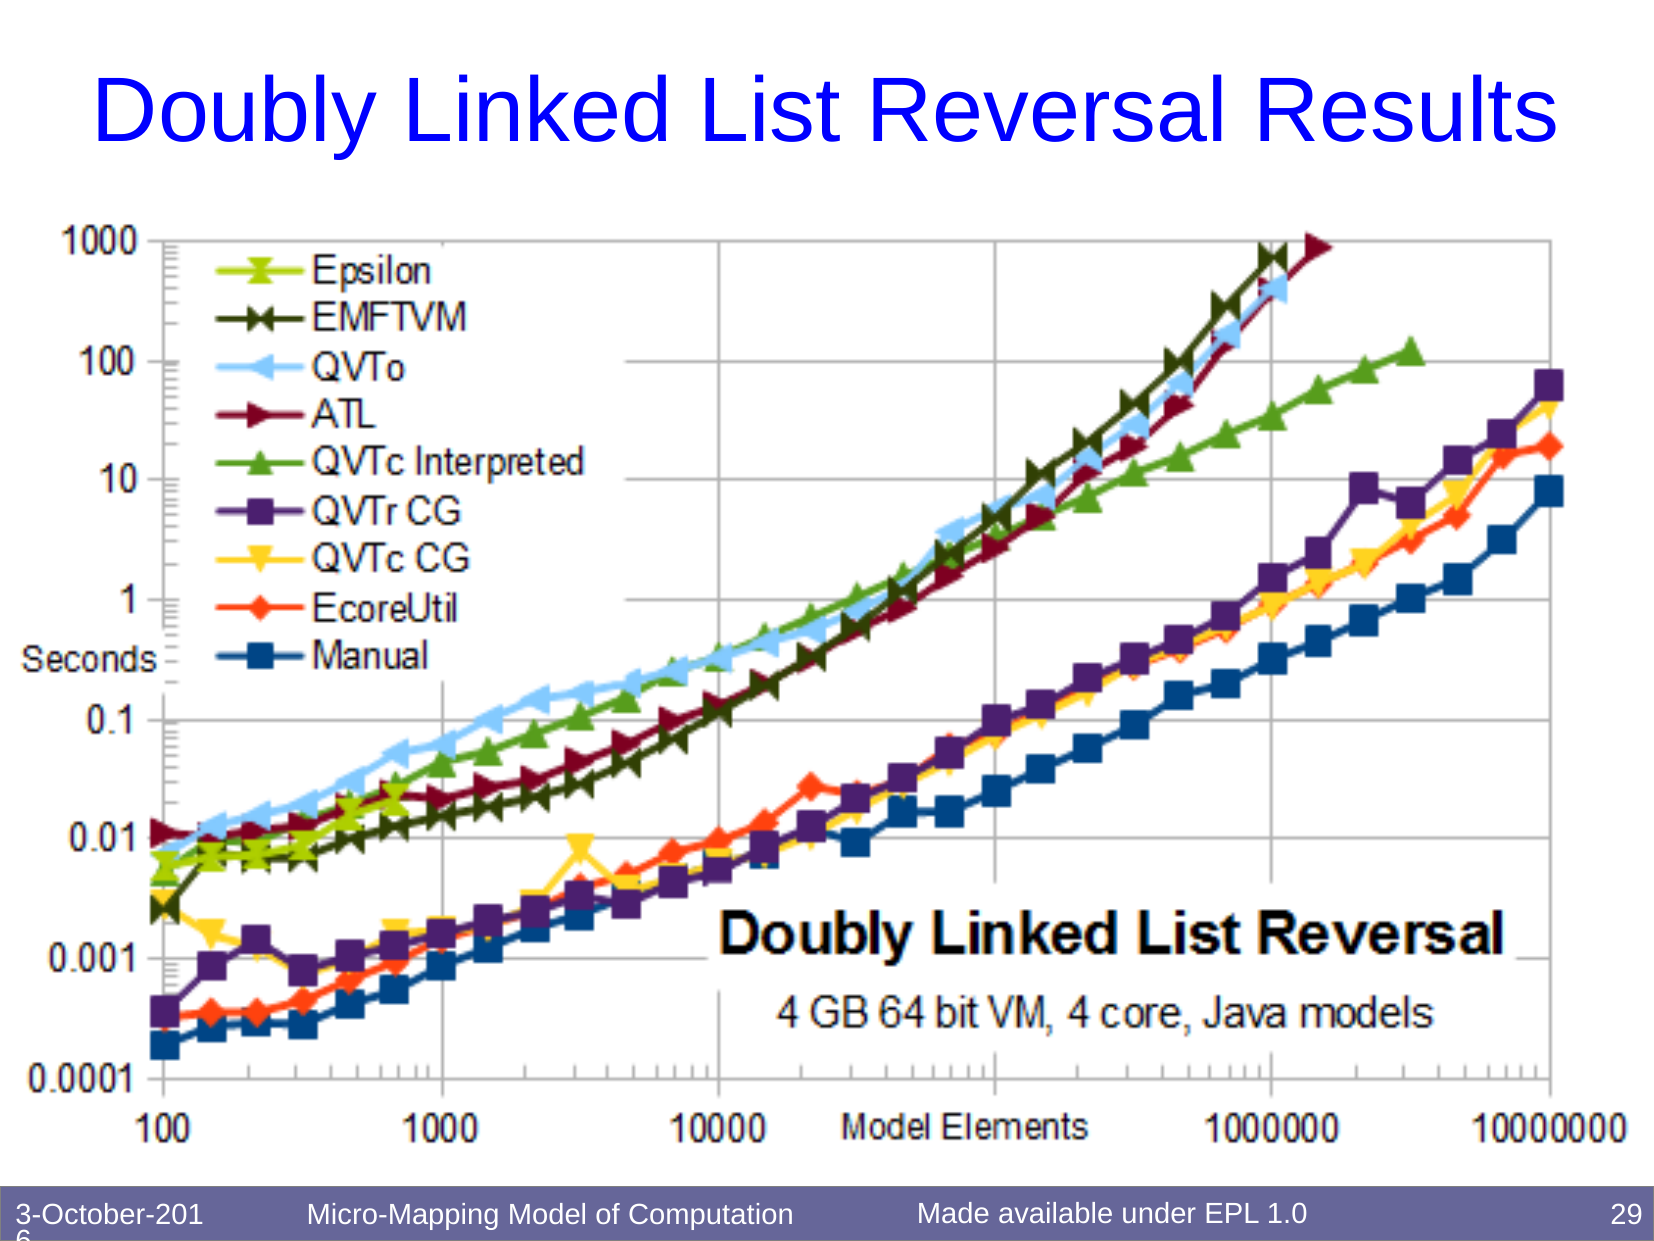

# Doubly Linked List Reversal Results
3-October-2016
Micro-Mapping Model of Computation
29